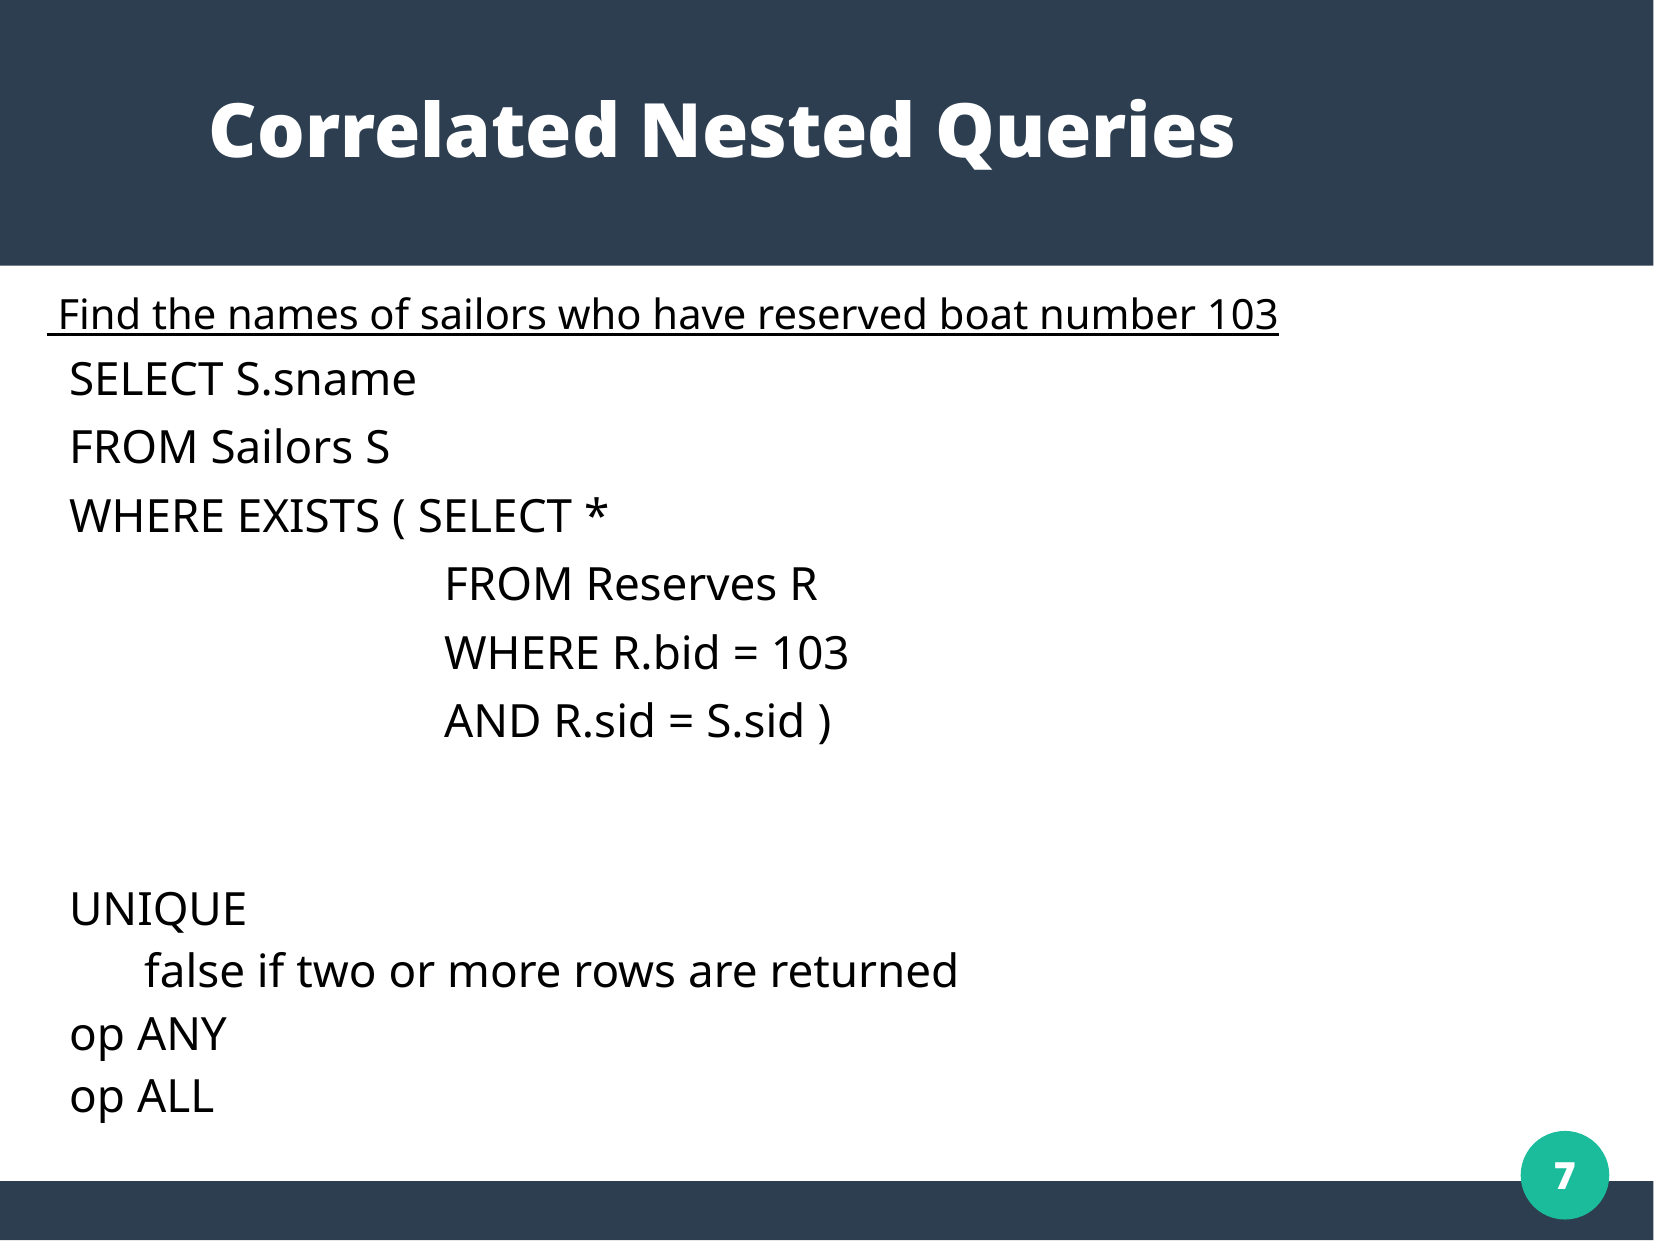

# Correlated Nested Queries
 Find the names of sailors who have reserved boat number 103
SELECT S.sname
FROM Sailors S
WHERE EXISTS ( SELECT *
					FROM Reserves R
					WHERE R.bid = 103
					AND R.sid = S.sid )
UNIQUE
	false if two or more rows are returned
op ANY
op ALL
7